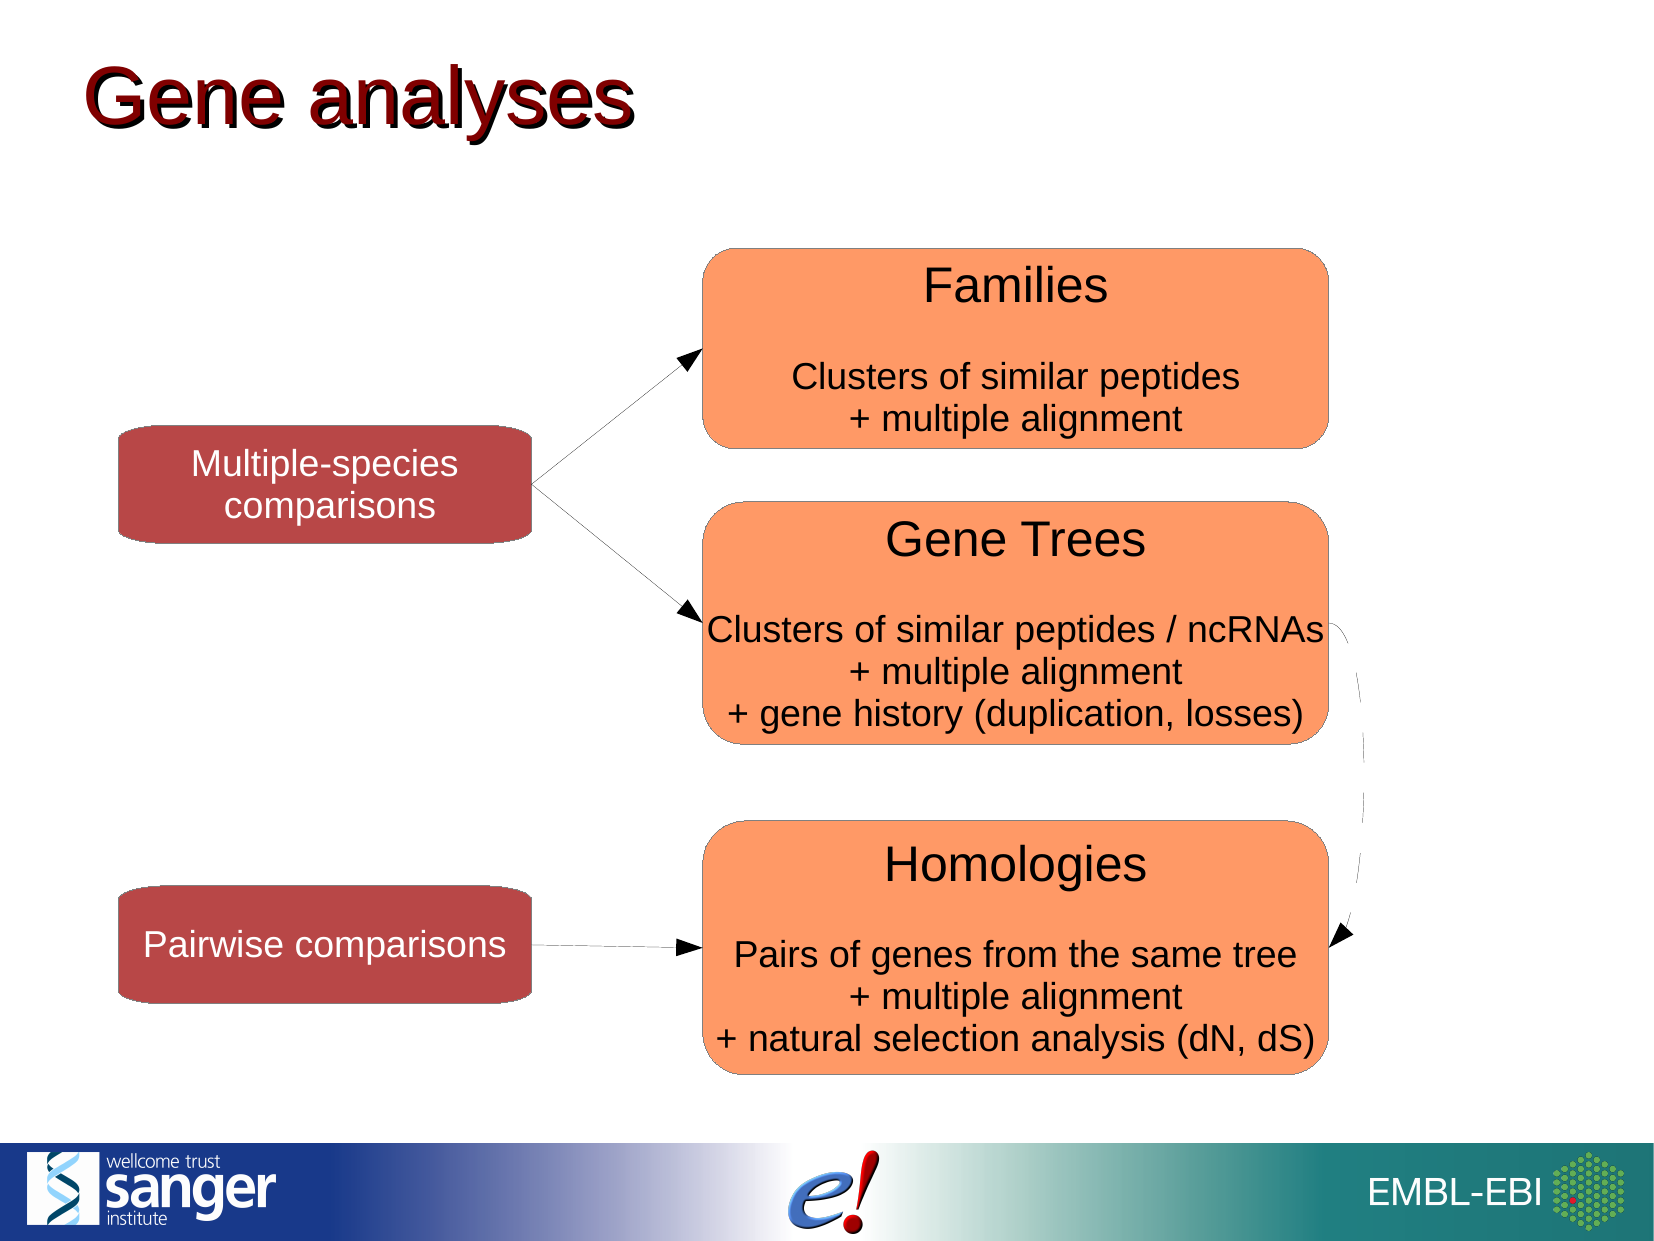

# Gene analyses
Families
Clusters of similar peptides
+ multiple alignment
Multiple-species
 comparisons
Gene Trees
Clusters of similar peptides / ncRNAs
+ multiple alignment
+ gene history (duplication, losses)
Homologies
Pairs of genes from the same tree
+ multiple alignment
+ natural selection analysis (dN, dS)
Pairwise comparisons